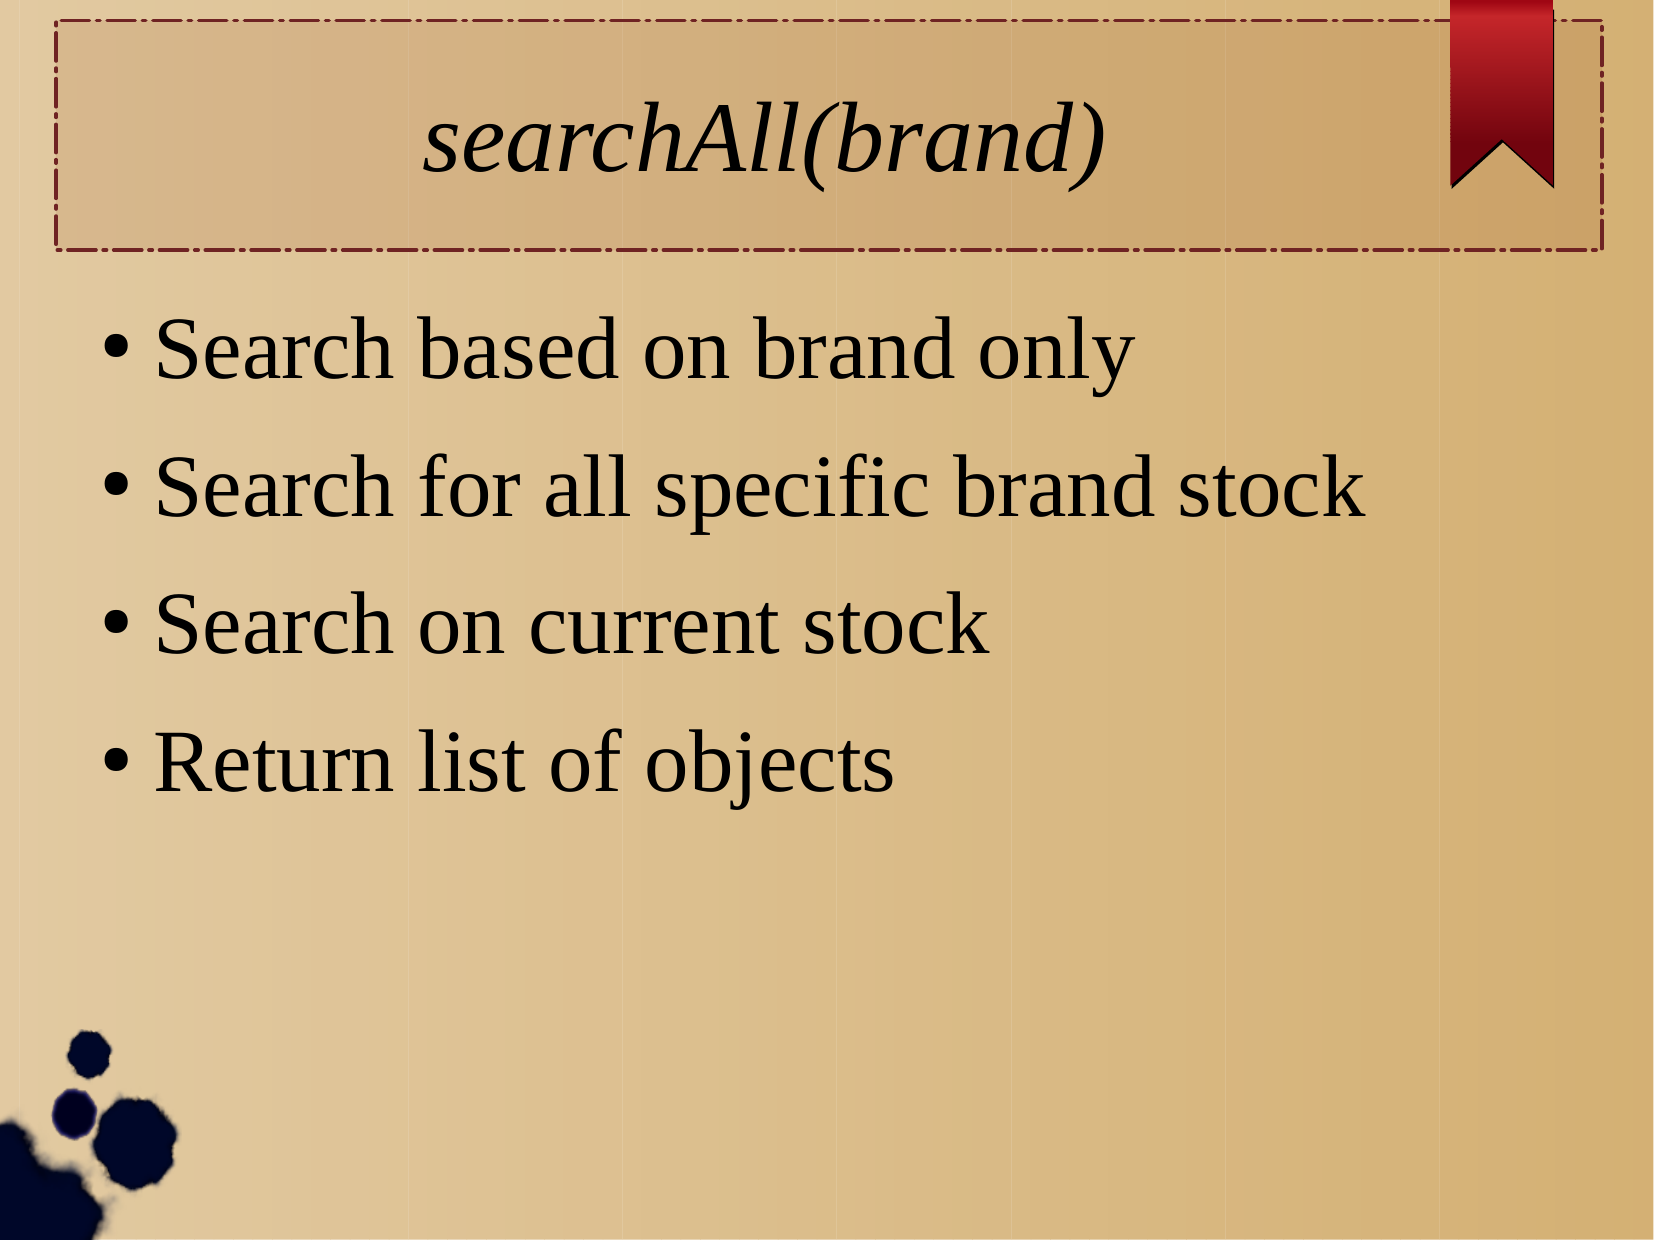

# searchAll(brand)
Search based on brand only
Search for all specific brand stock
Search on current stock
Return list of objects